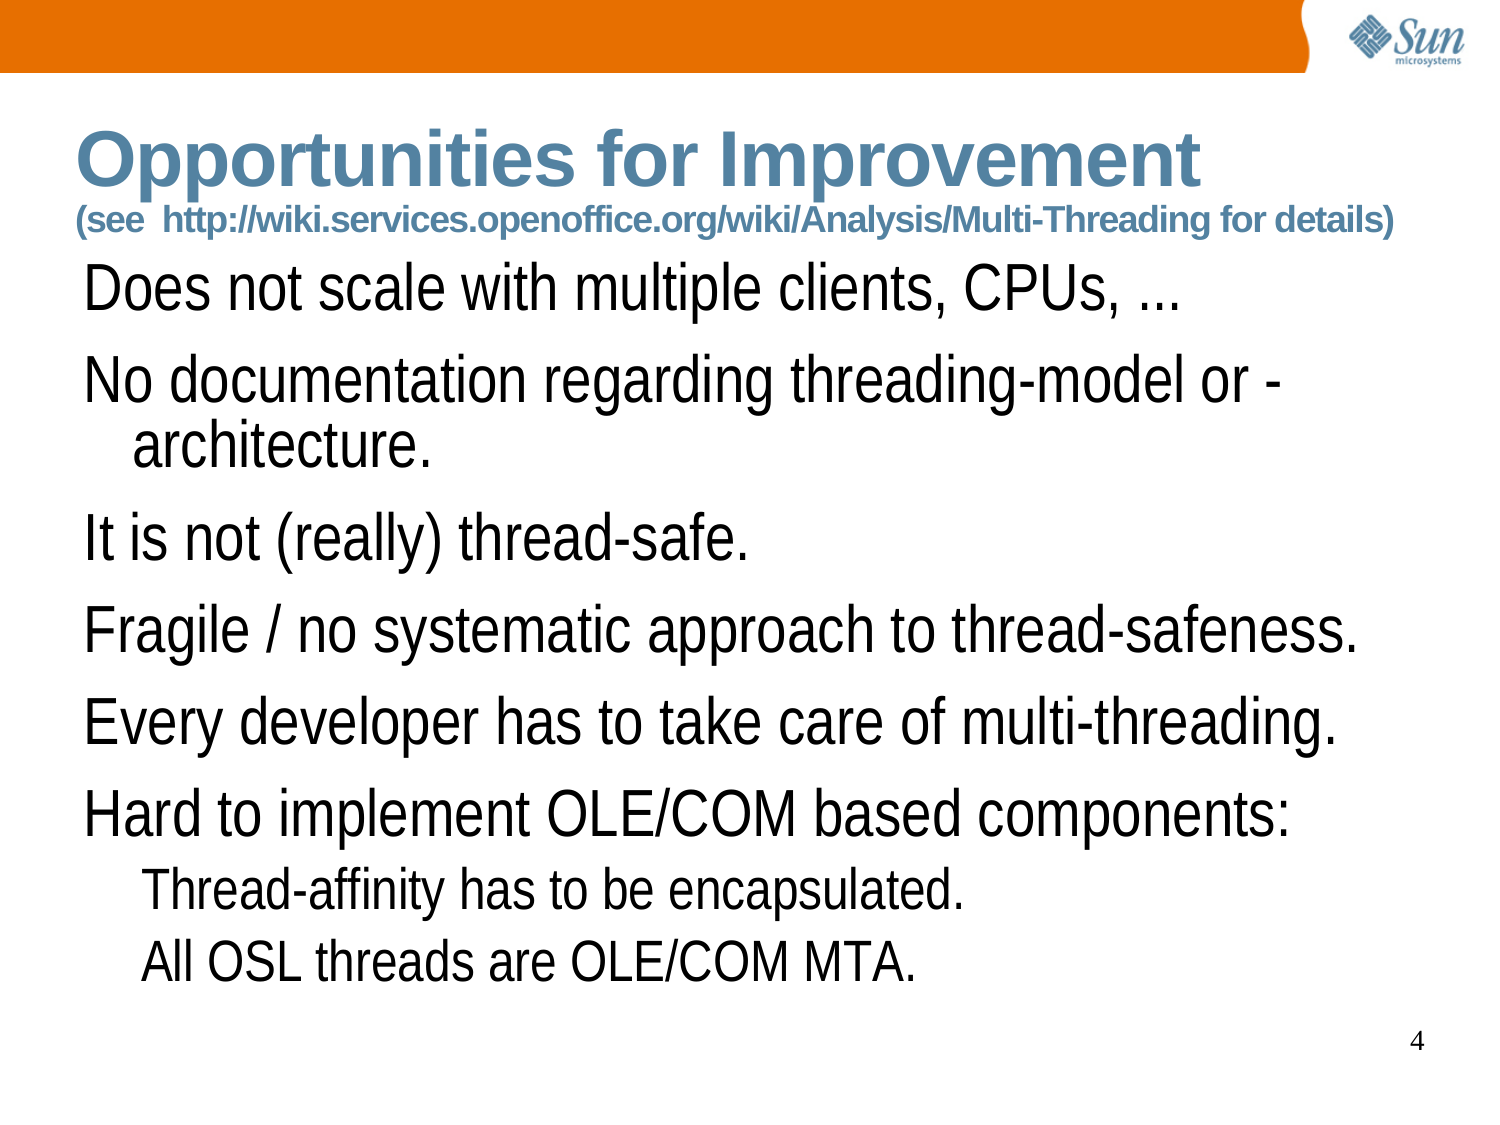

# Opportunities for Improvement (see http://wiki.services.openoffice.org/wiki/Analysis/Multi-Threading for details)
Does not scale with multiple clients, CPUs, ...
No documentation regarding threading-model or -architecture.
It is not (really) thread-safe.
Fragile / no systematic approach to thread-safeness.
Every developer has to take care of multi-threading.
Hard to implement OLE/COM based components:
Thread-affinity has to be encapsulated.
All OSL threads are OLE/COM MTA.
4